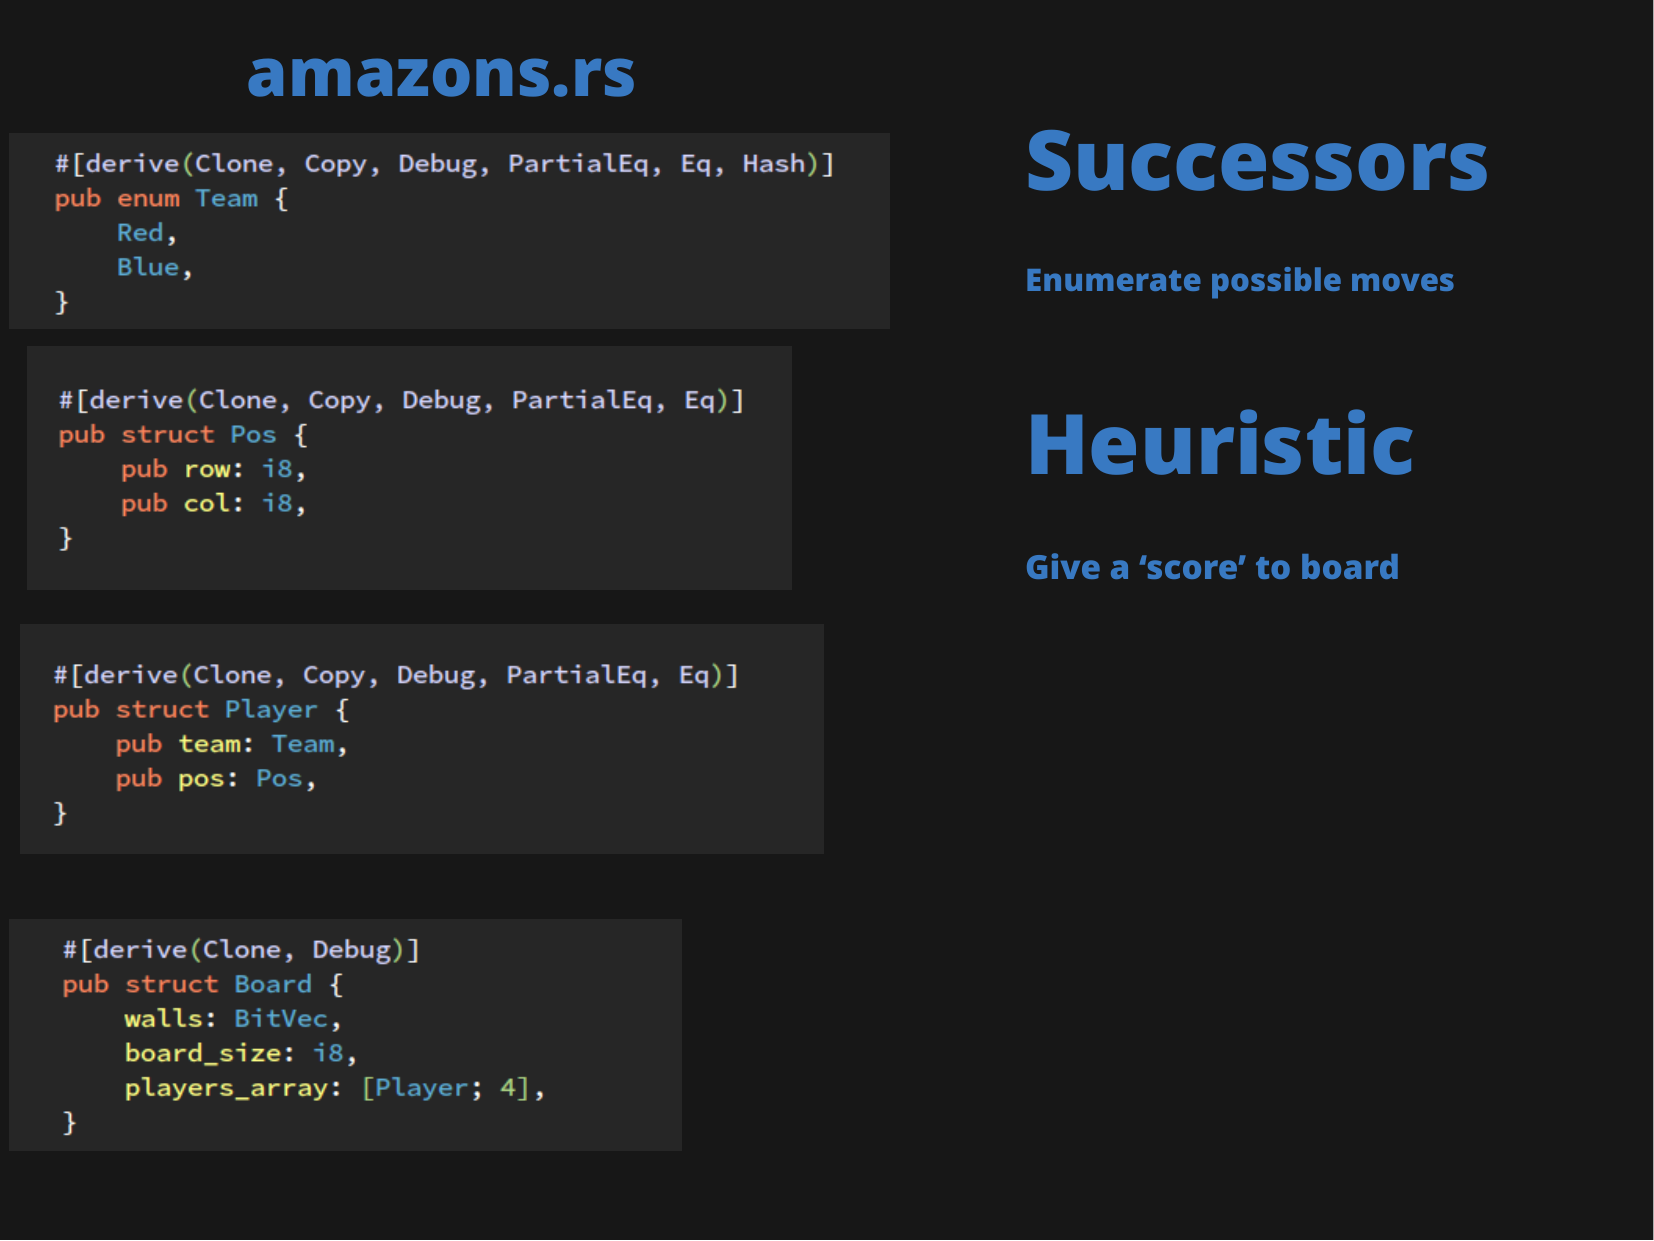

amazons.rs
Successors
Enumerate possible moves
Heuristic
Give a ‘score’ to board